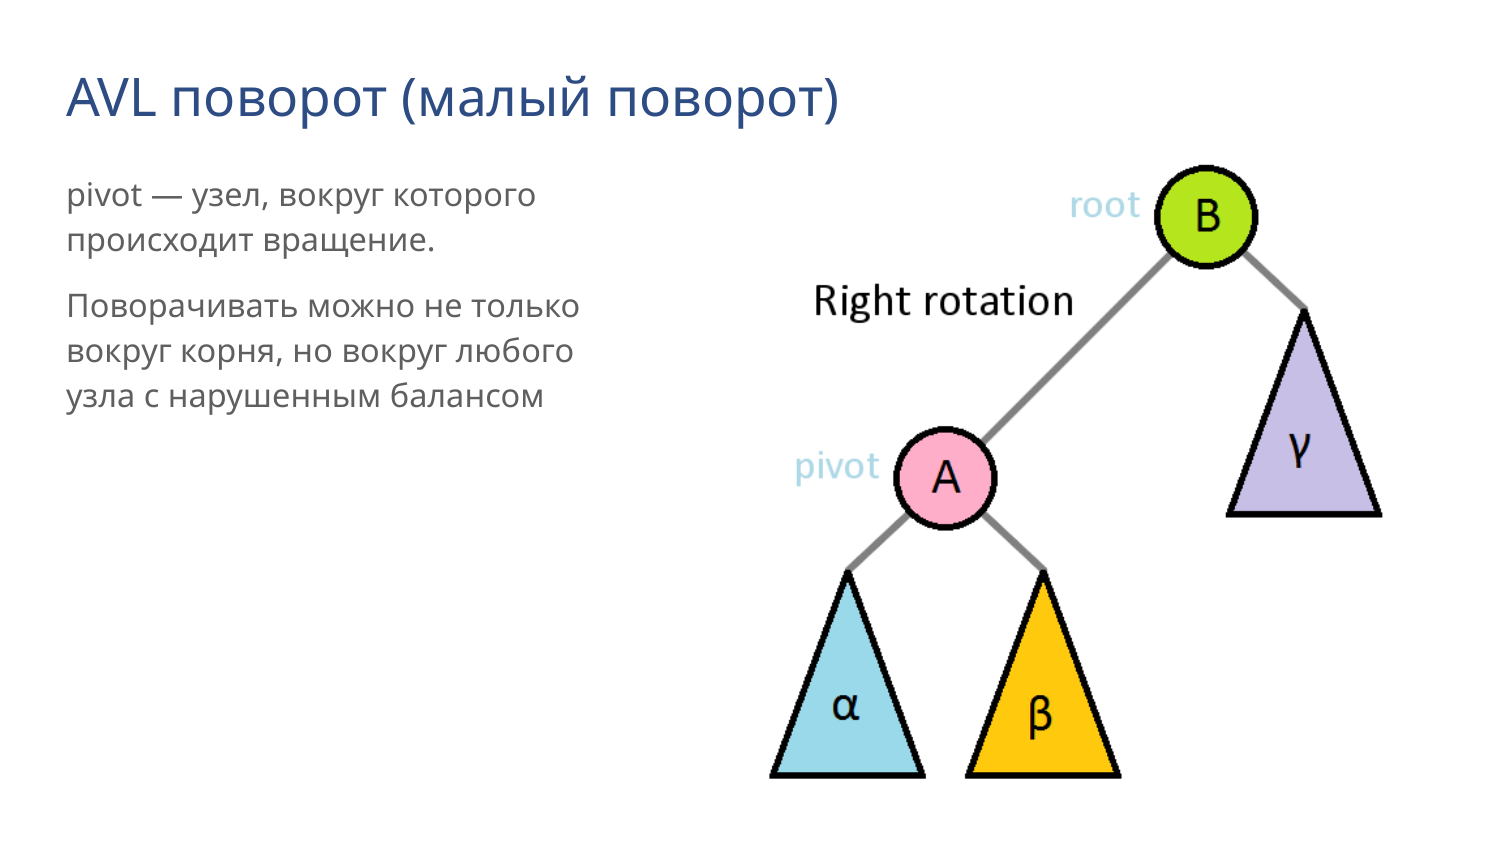

# AVL поворот (малый поворот)
pivot — узел, вокруг которого происходит вращение.
Поворачивать можно не только вокруг корня, но вокруг любого узла с нарушенным балансом